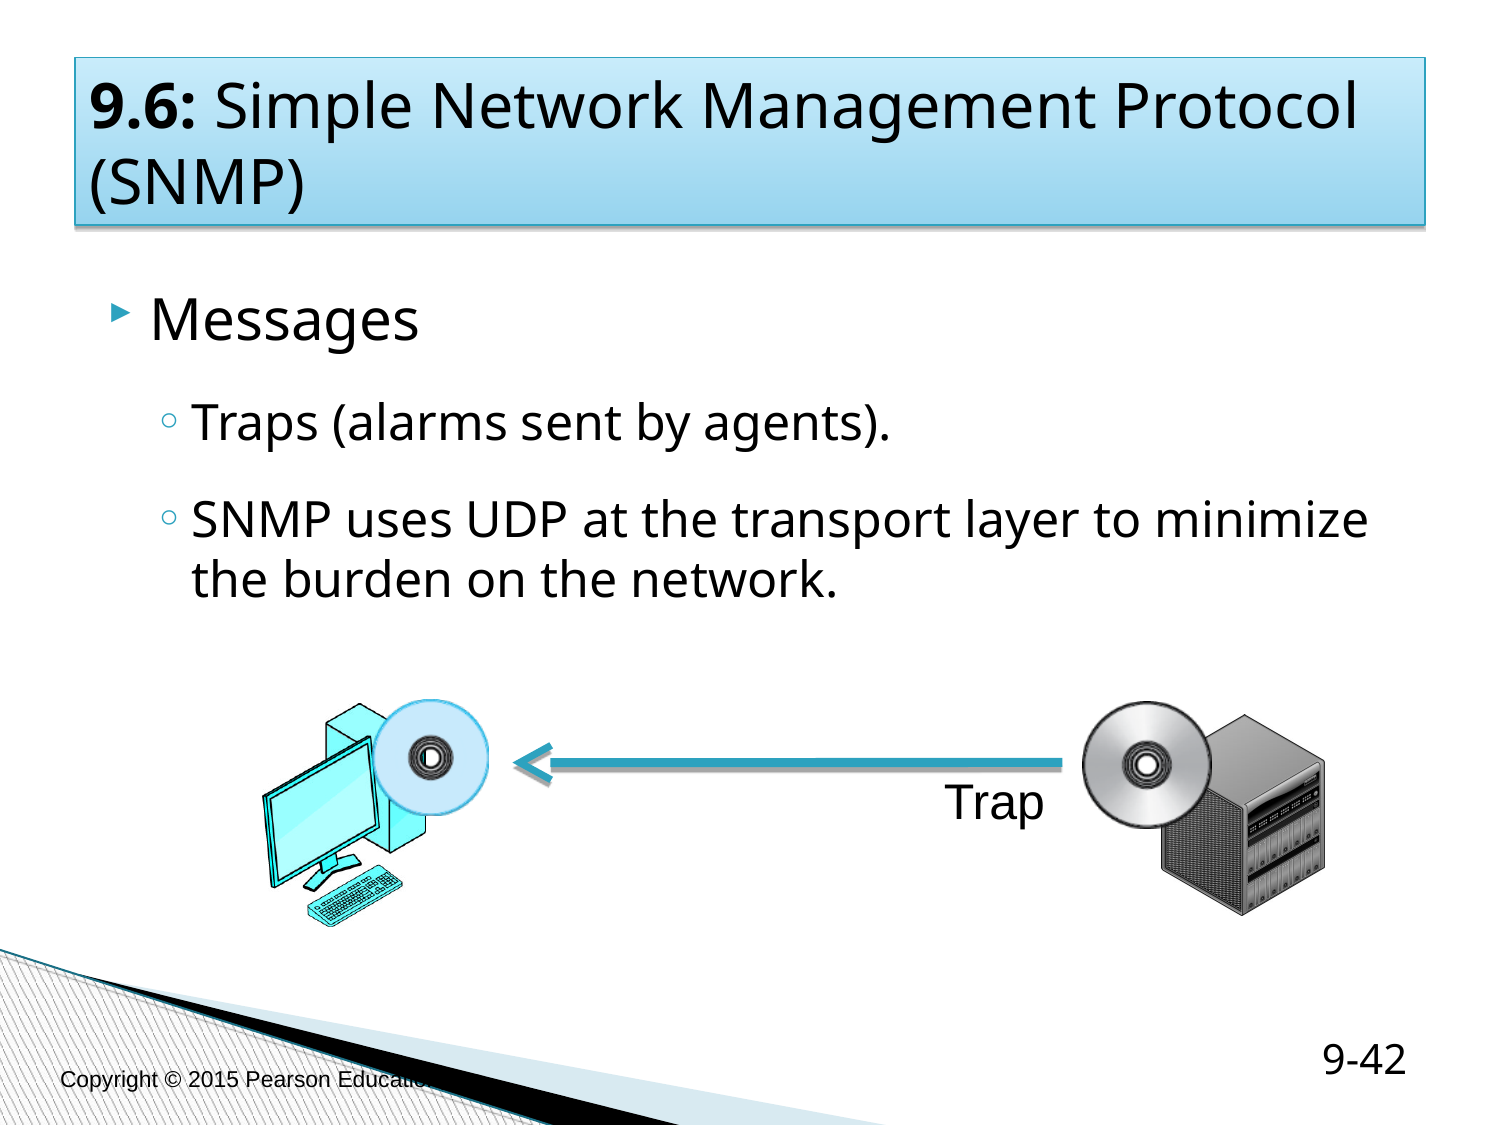

9.6: Simple Network Management Protocol (SNMP)
# Messages
Traps (alarms sent by agents).
SNMP uses UDP at the transport layer to minimize the burden on the network.
Trap
Copyright © 2015 Pearson Education, Inc.